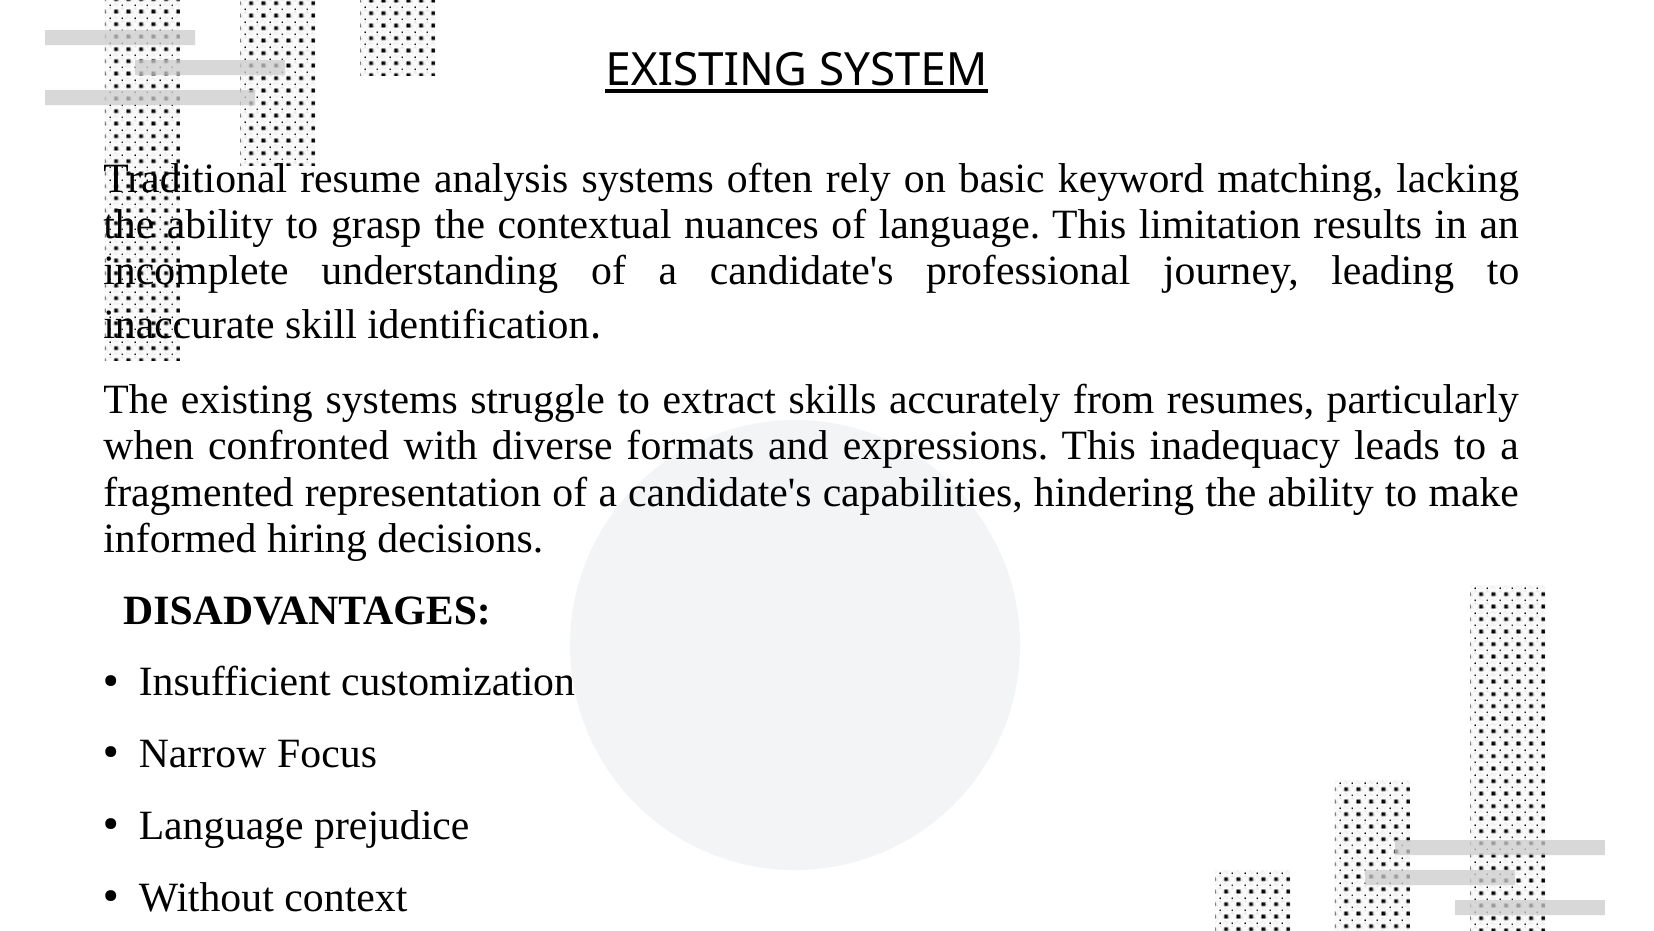

EXISTING SYSTEM
Traditional resume analysis systems often rely on basic keyword matching, lacking the ability to grasp the contextual nuances of language. This limitation results in an incomplete understanding of a candidate's professional journey, leading to inaccurate skill identification.
The existing systems struggle to extract skills accurately from resumes, particularly when confronted with diverse formats and expressions. This inadequacy leads to a fragmented representation of a candidate's capabilities, hindering the ability to make informed hiring decisions.
DISADVANTAGES:
Insufficient customization
Narrow Focus
Language prejudice
Without context